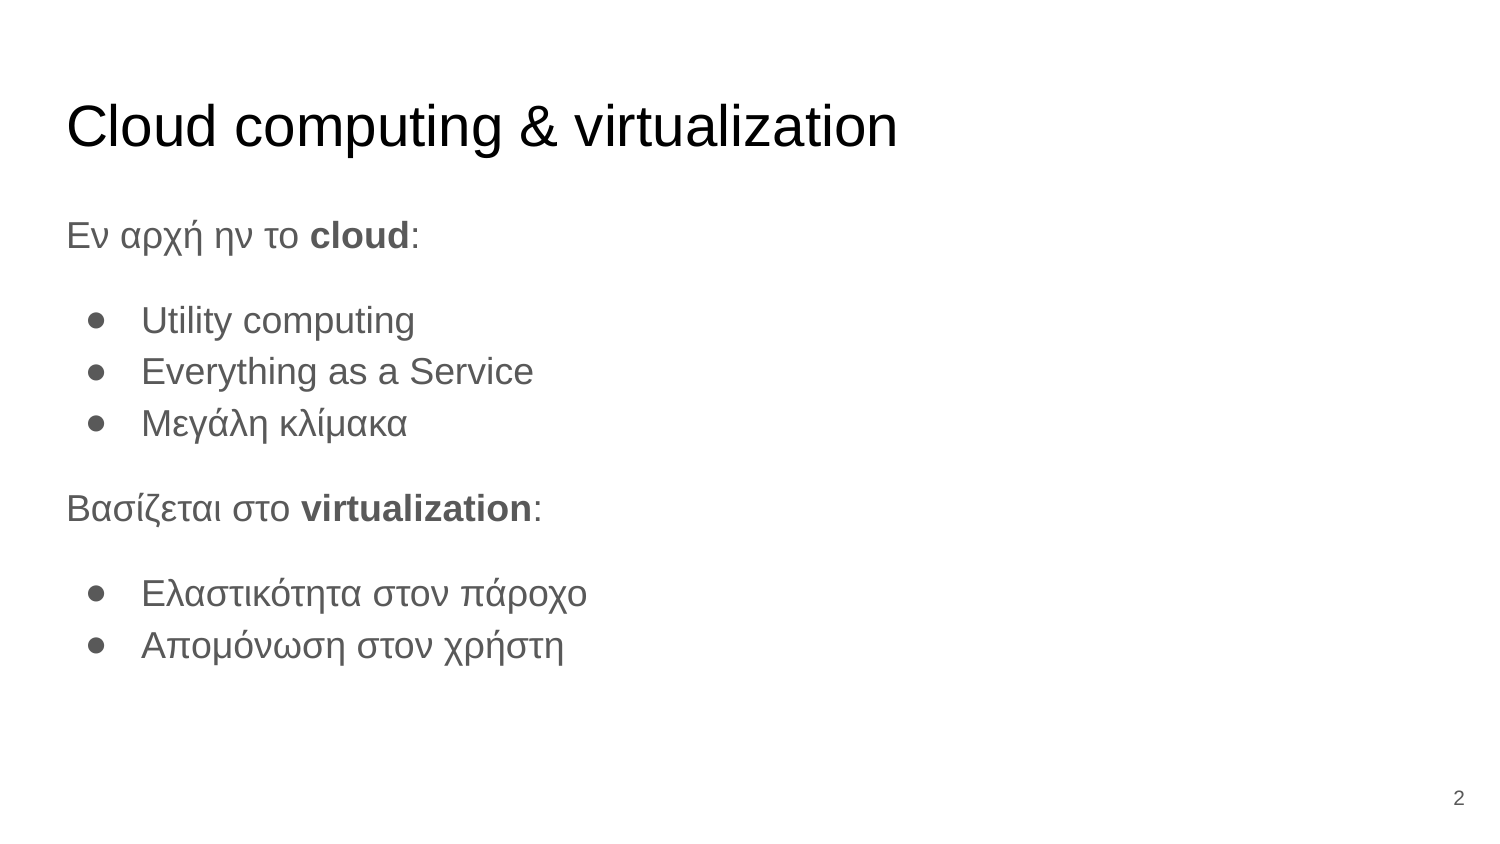

# Cloud computing & virtualization
Εν αρχή ην το cloud:
Utility computing
Everything as a Service
Μεγάλη κλίμακα
Βασίζεται στο virtualization:
Ελαστικότητα στον πάροχο
Απομόνωση στον χρήστη